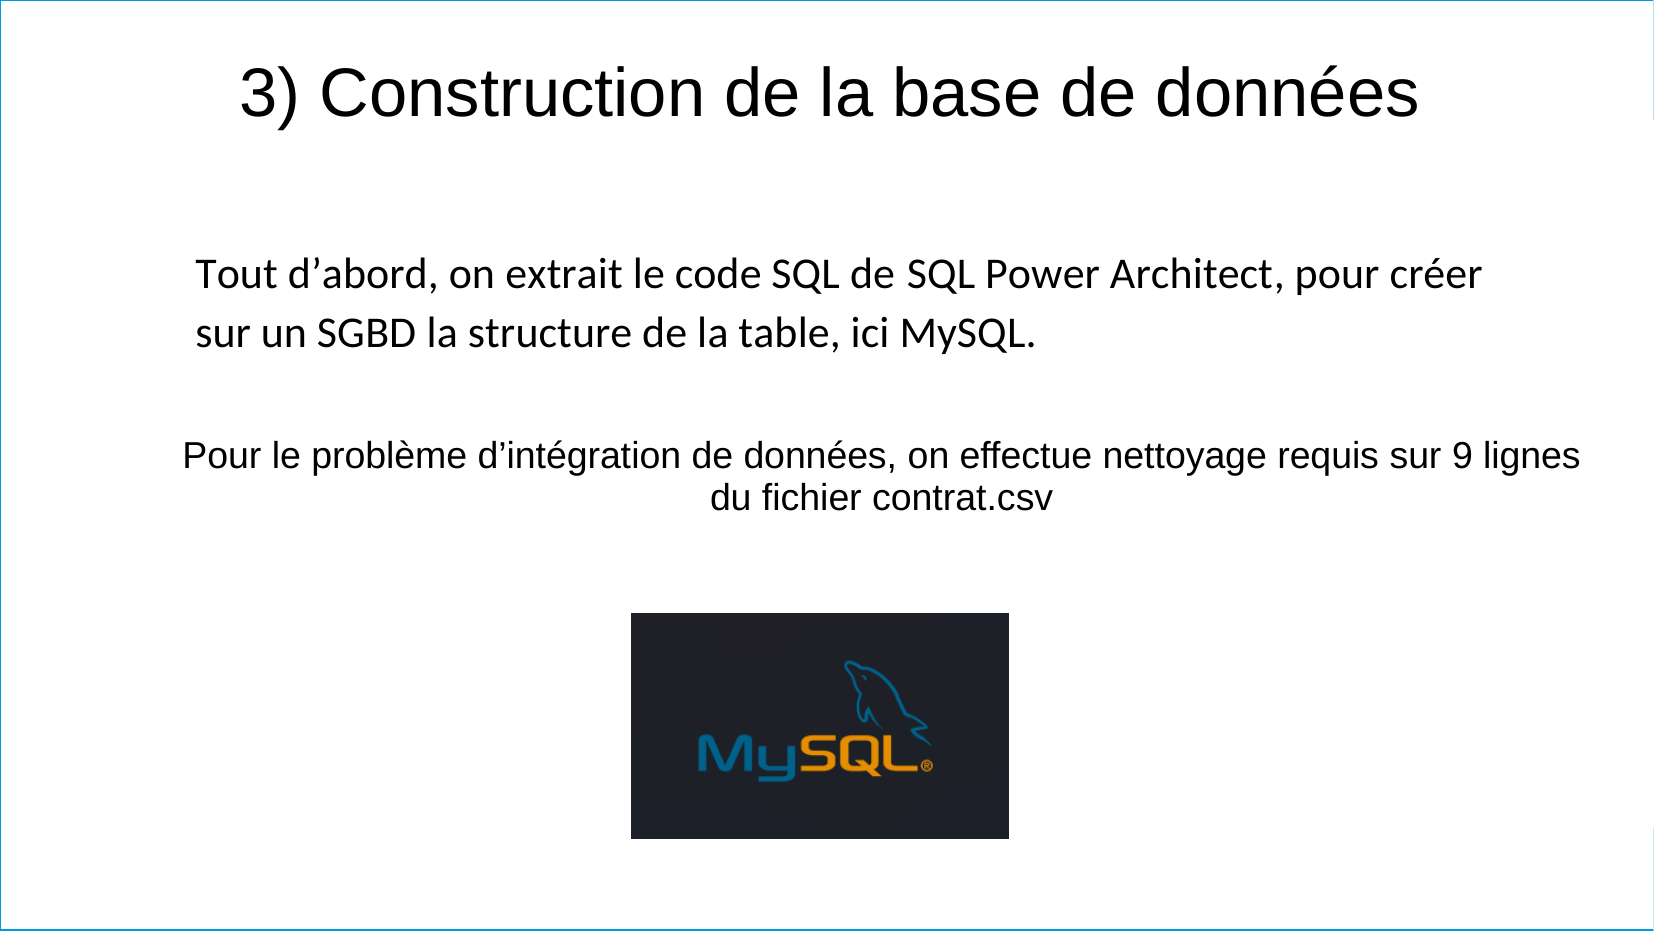

# 3) Construction de la base de données
Pour le problème d’intégration de données, on effectue nettoyage requis sur 9 lignes du fichier contrat.csv
5